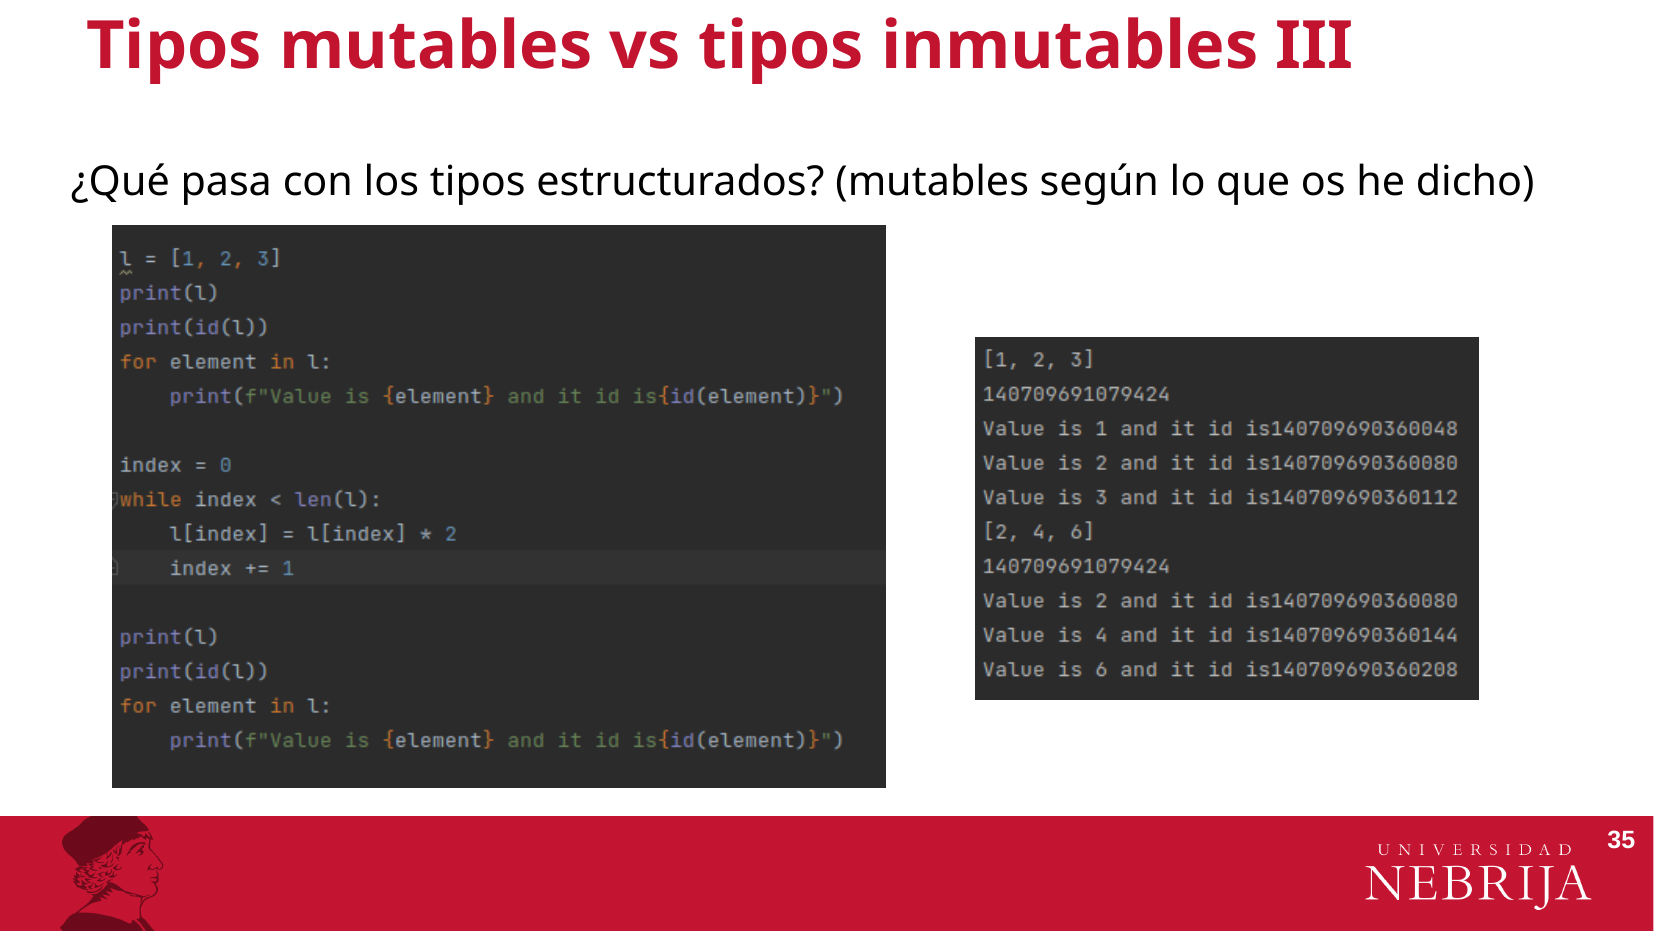

Tipos mutables vs tipos inmutables III
# ¿Qué pasa con los tipos estructurados? (mutables según lo que os he dicho)